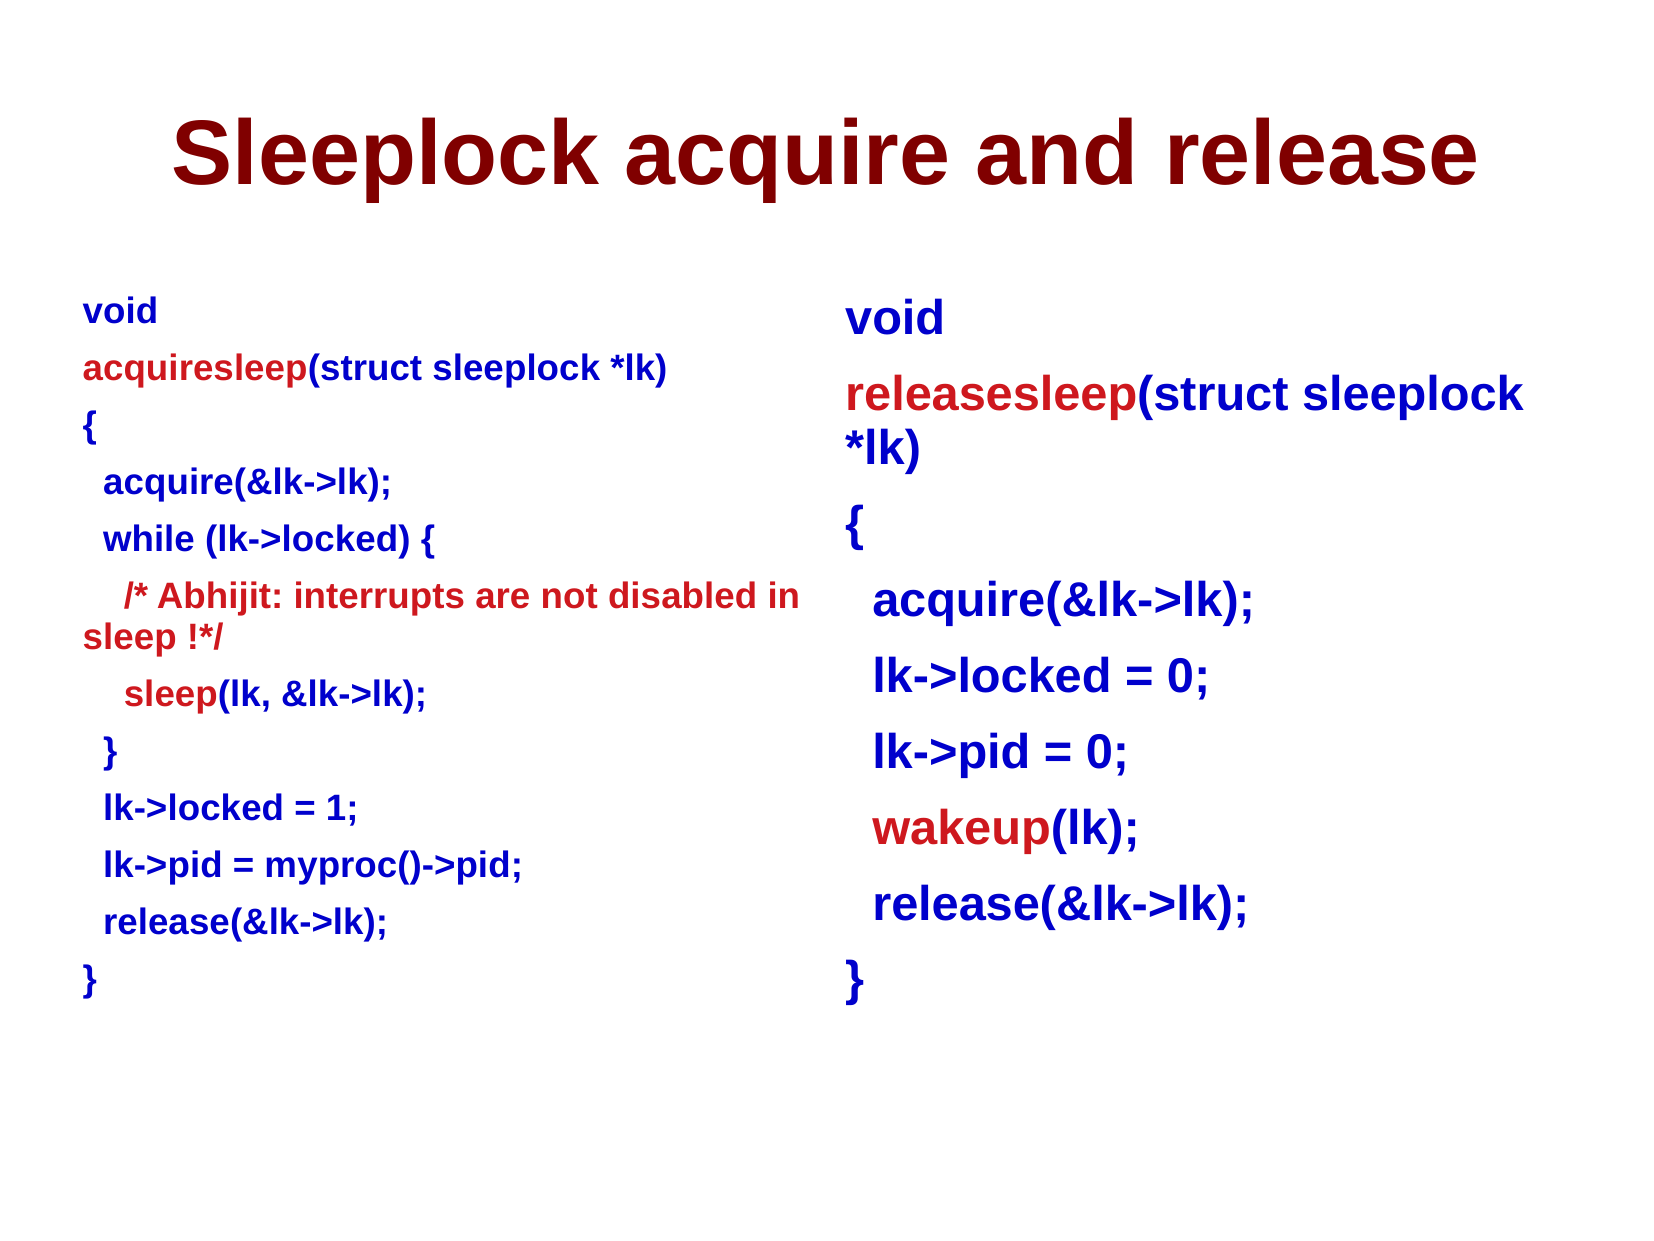

# Sleeplock acquire and release
void
acquiresleep(struct sleeplock *lk)
{
 acquire(&lk->lk);
 while (lk->locked) {
 /* Abhijit: interrupts are not disabled in sleep !*/
 sleep(lk, &lk->lk);
 }
 lk->locked = 1;
 lk->pid = myproc()->pid;
 release(&lk->lk);
}
void
releasesleep(struct sleeplock *lk)
{
 acquire(&lk->lk);
 lk->locked = 0;
 lk->pid = 0;
 wakeup(lk);
 release(&lk->lk);
}